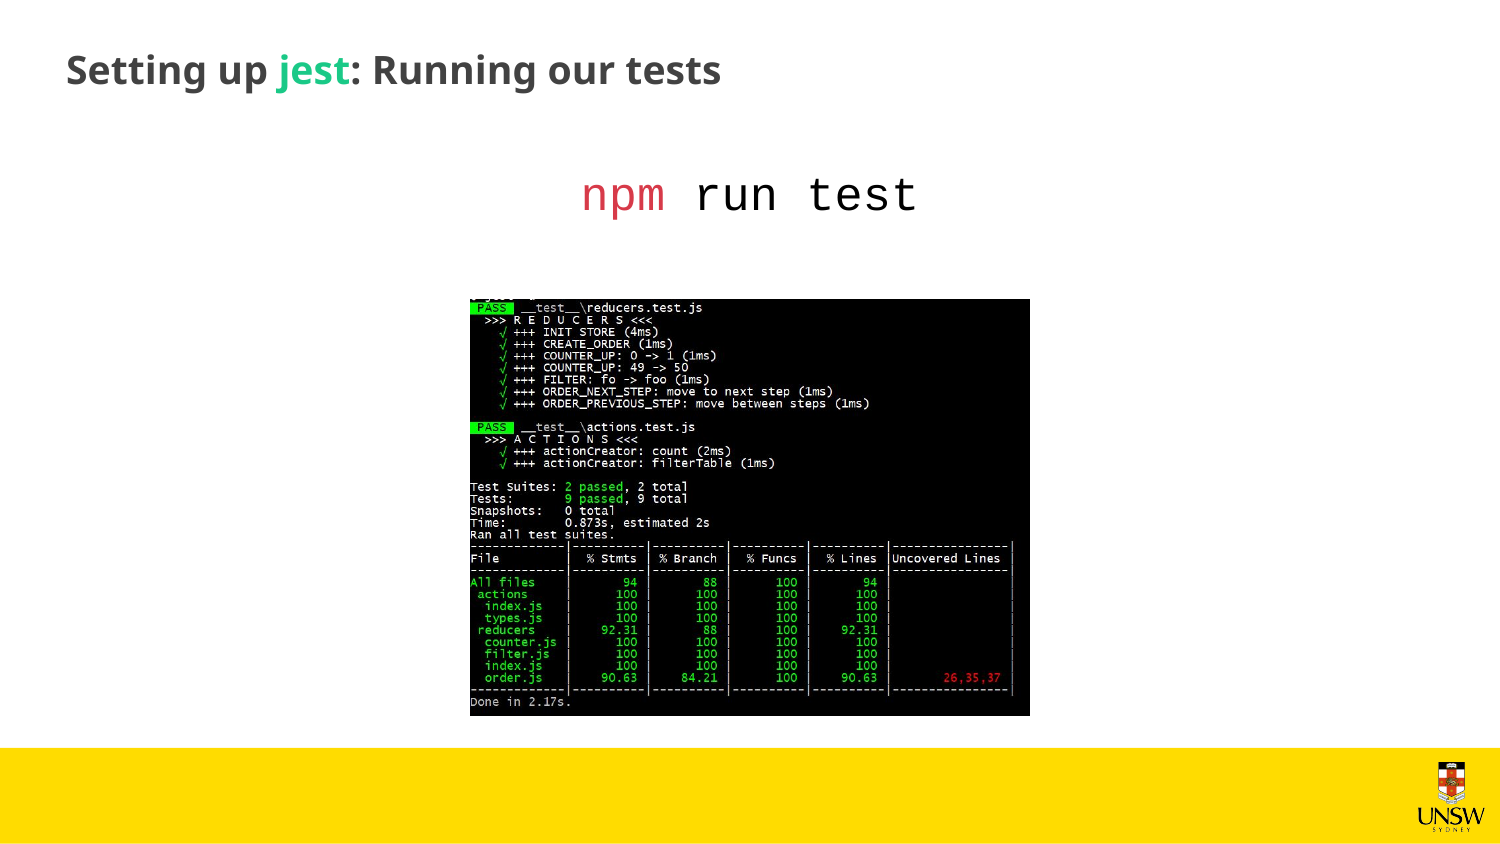

Setting up jest: Running our tests
npm run test